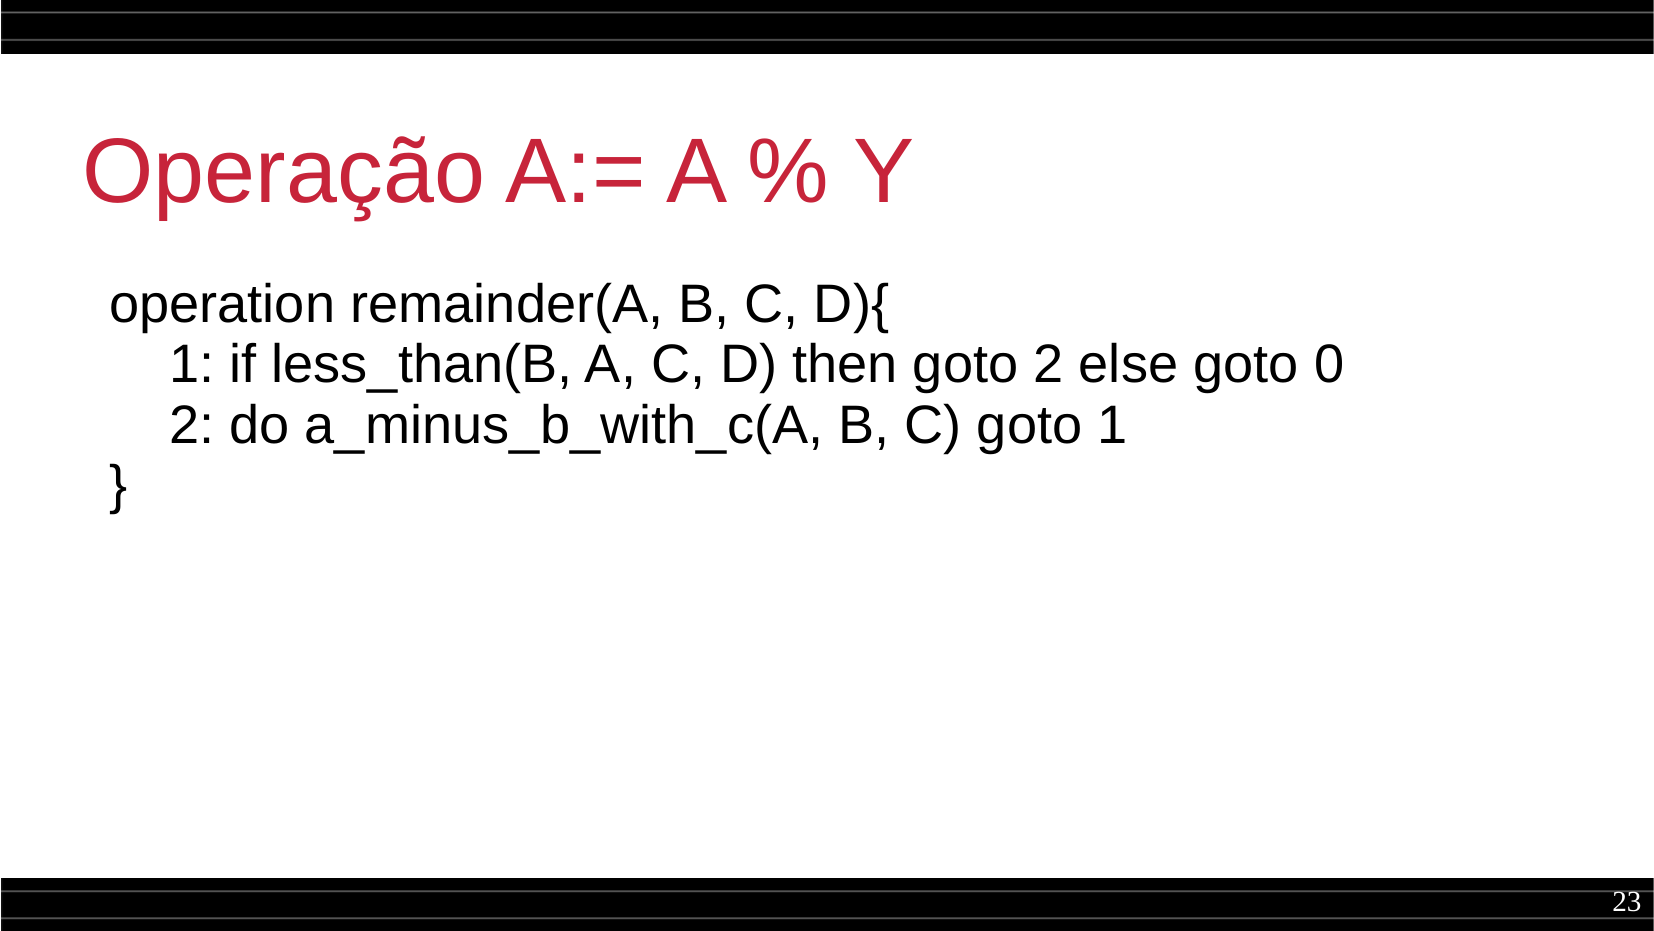

# Operação A:= A % Y
operation remainder(A, B, C, D){
    1: if less_than(B, A, C, D) then goto 2 else goto 0
    2: do a_minus_b_with_c(A, B, C) goto 1
}